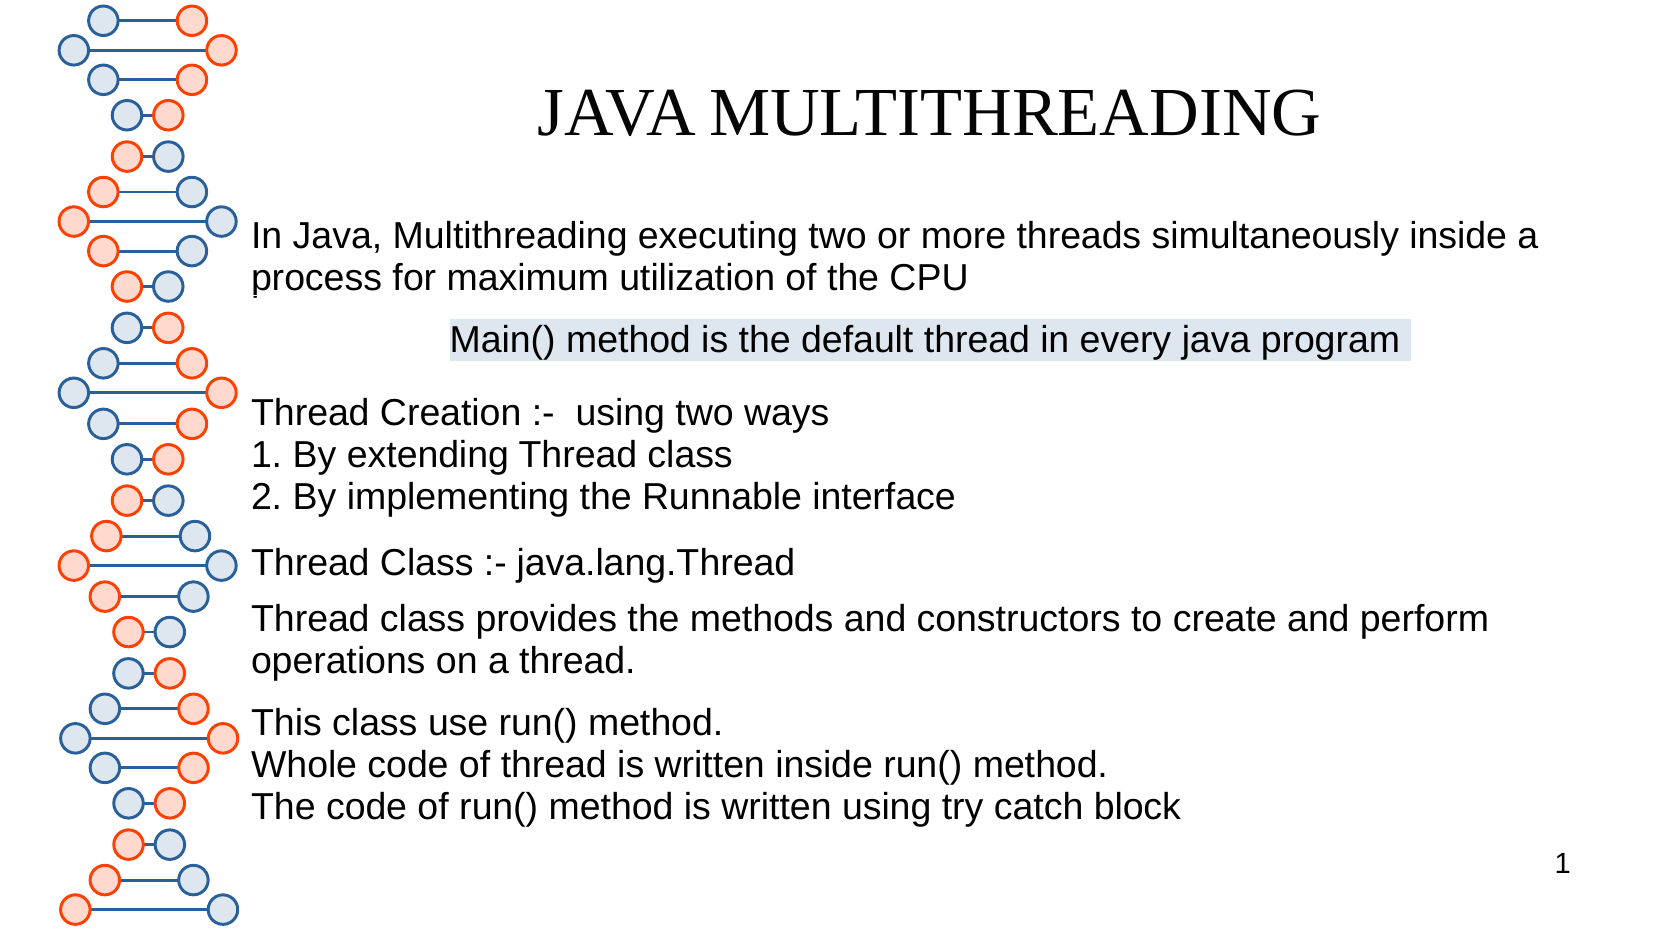

# JAVA MULTITHREADING
In Java, Multithreading executing two or more threads simultaneously inside a process for maximum utilization of the CPU
Main() method is the default thread in every java program
Thread Creation :- using two ways
1. By extending Thread class
2. By implementing the Runnable interface
Thread Class :-
java.lang.Thread
Thread class provides the methods and constructors to create and perform operations on a thread.
This class use run() method.
Whole code of thread is written inside run() method.
The code of run() method is written using try catch block
1